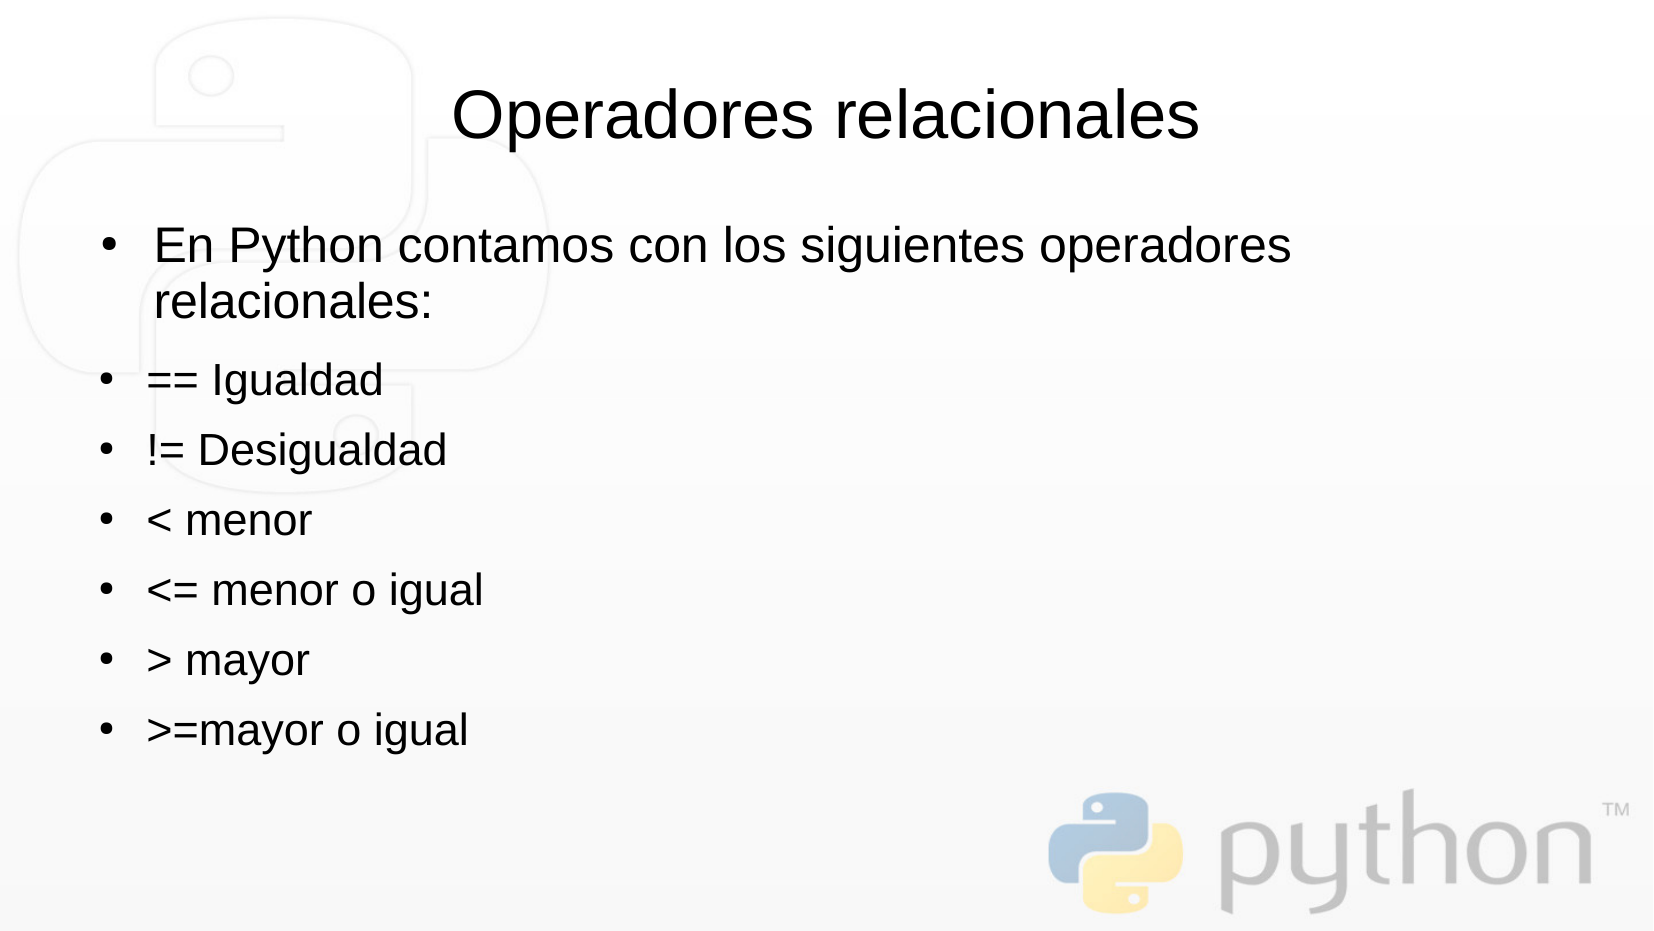

# Operadores relacionales
En Python contamos con los siguientes operadores relacionales:
== Igualdad
!= Desigualdad
< menor
<= menor o igual
> mayor
>=mayor o igual